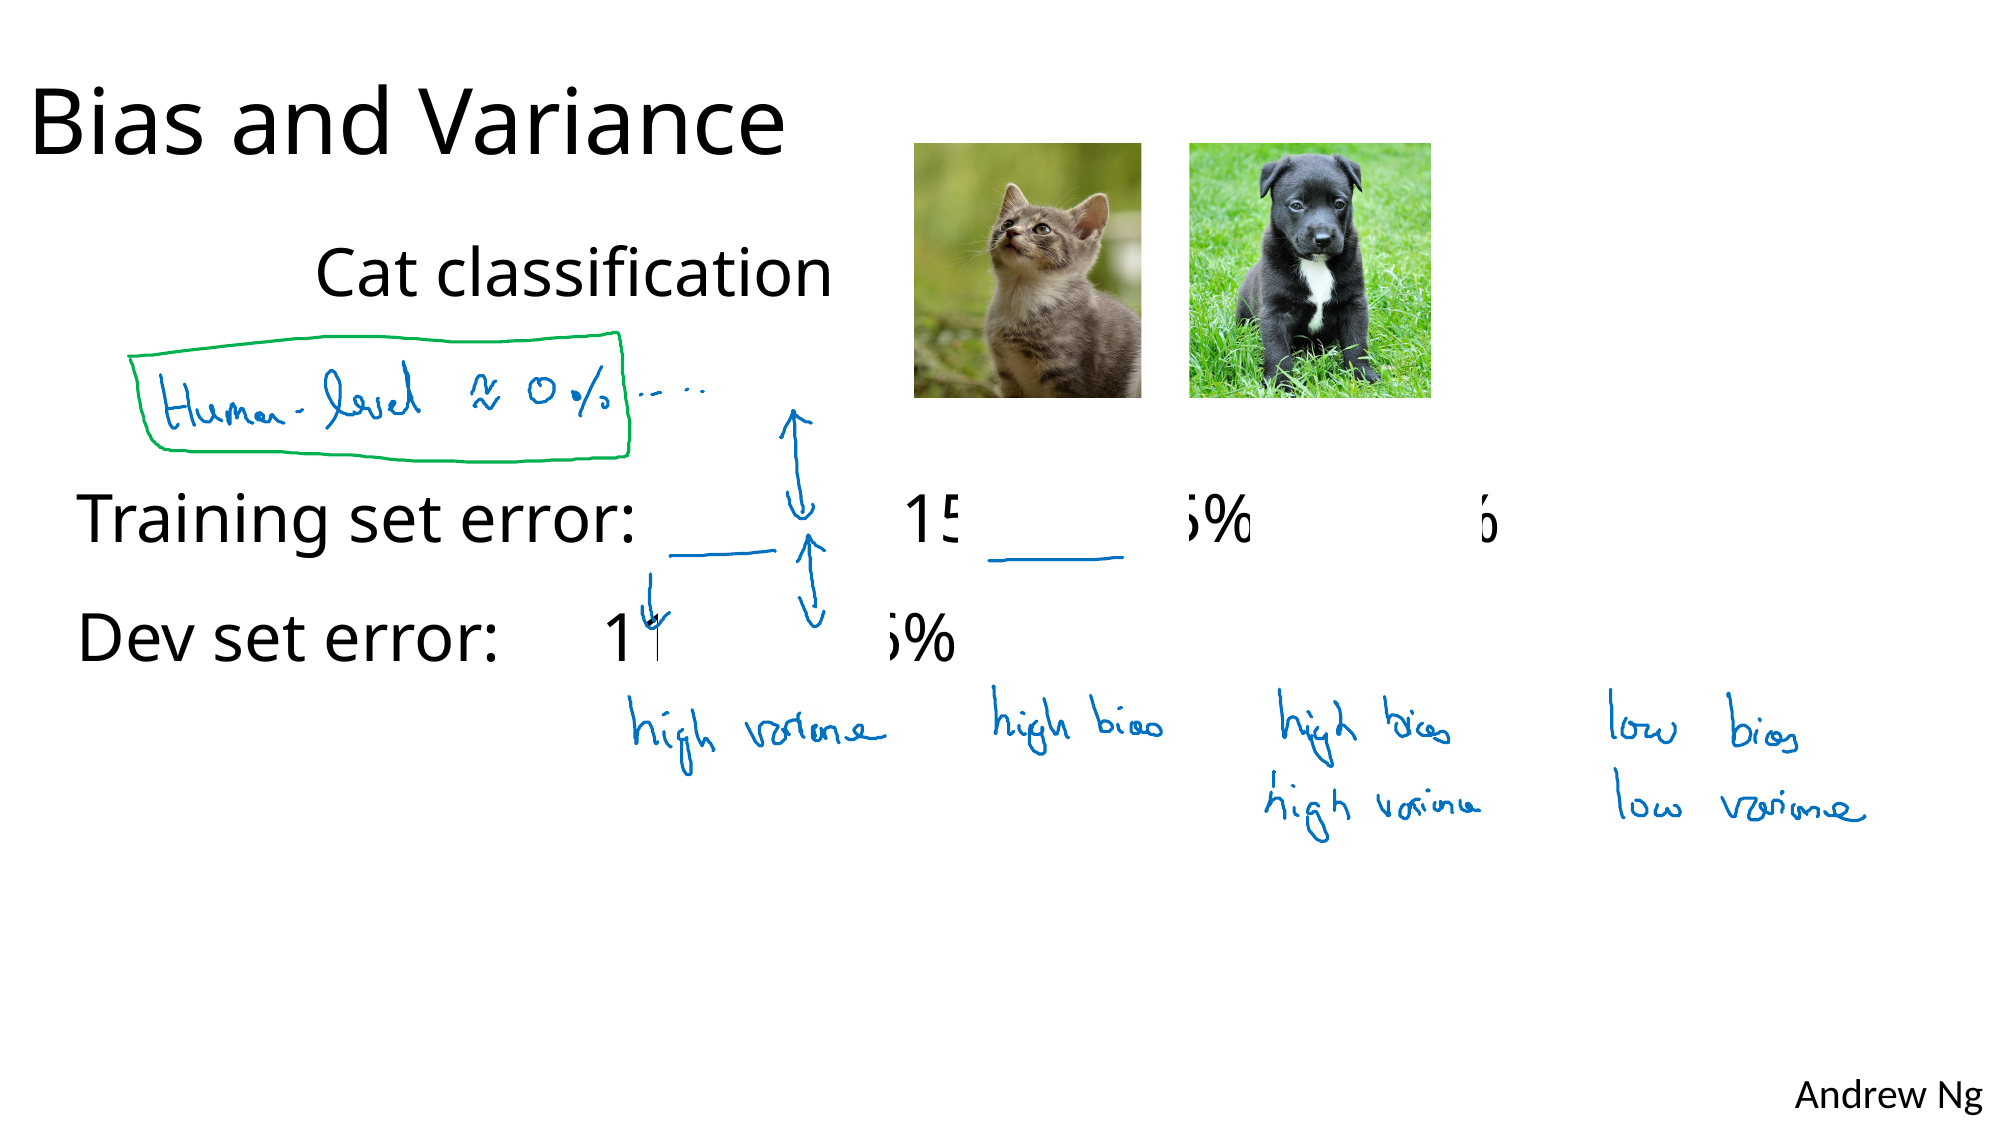

# Bias and Variance
Cat classification
Training set error: 	1%		15%		15%		0.5%
Dev set error:		11%		16%		30%		1%